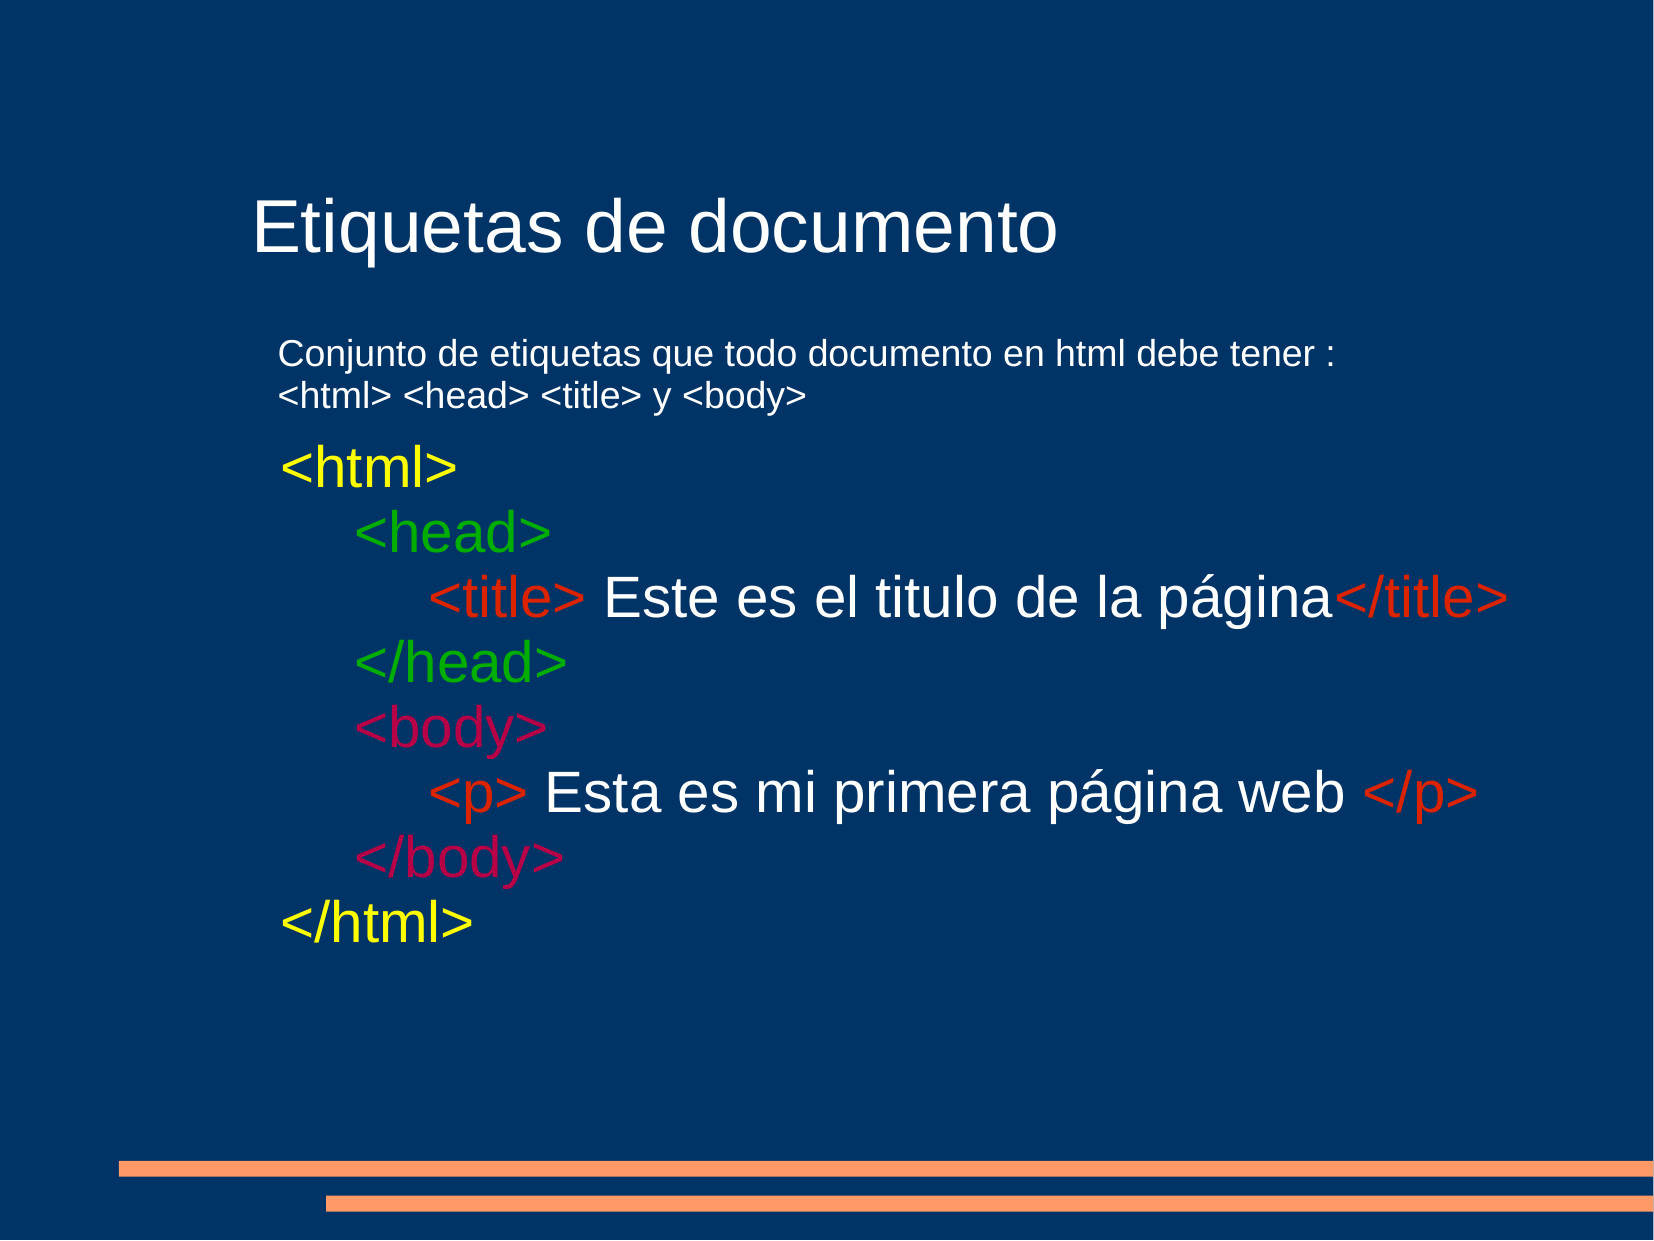

Etiquetas de documento
Conjunto de etiquetas que todo documento en html debe tener :
<html> <head> <title> y <body>
<html>
	<head>
		<title> Este es el titulo de la página</title>
	</head>
	<body>
		<p> Esta es mi primera página web </p>
	</body>
</html>